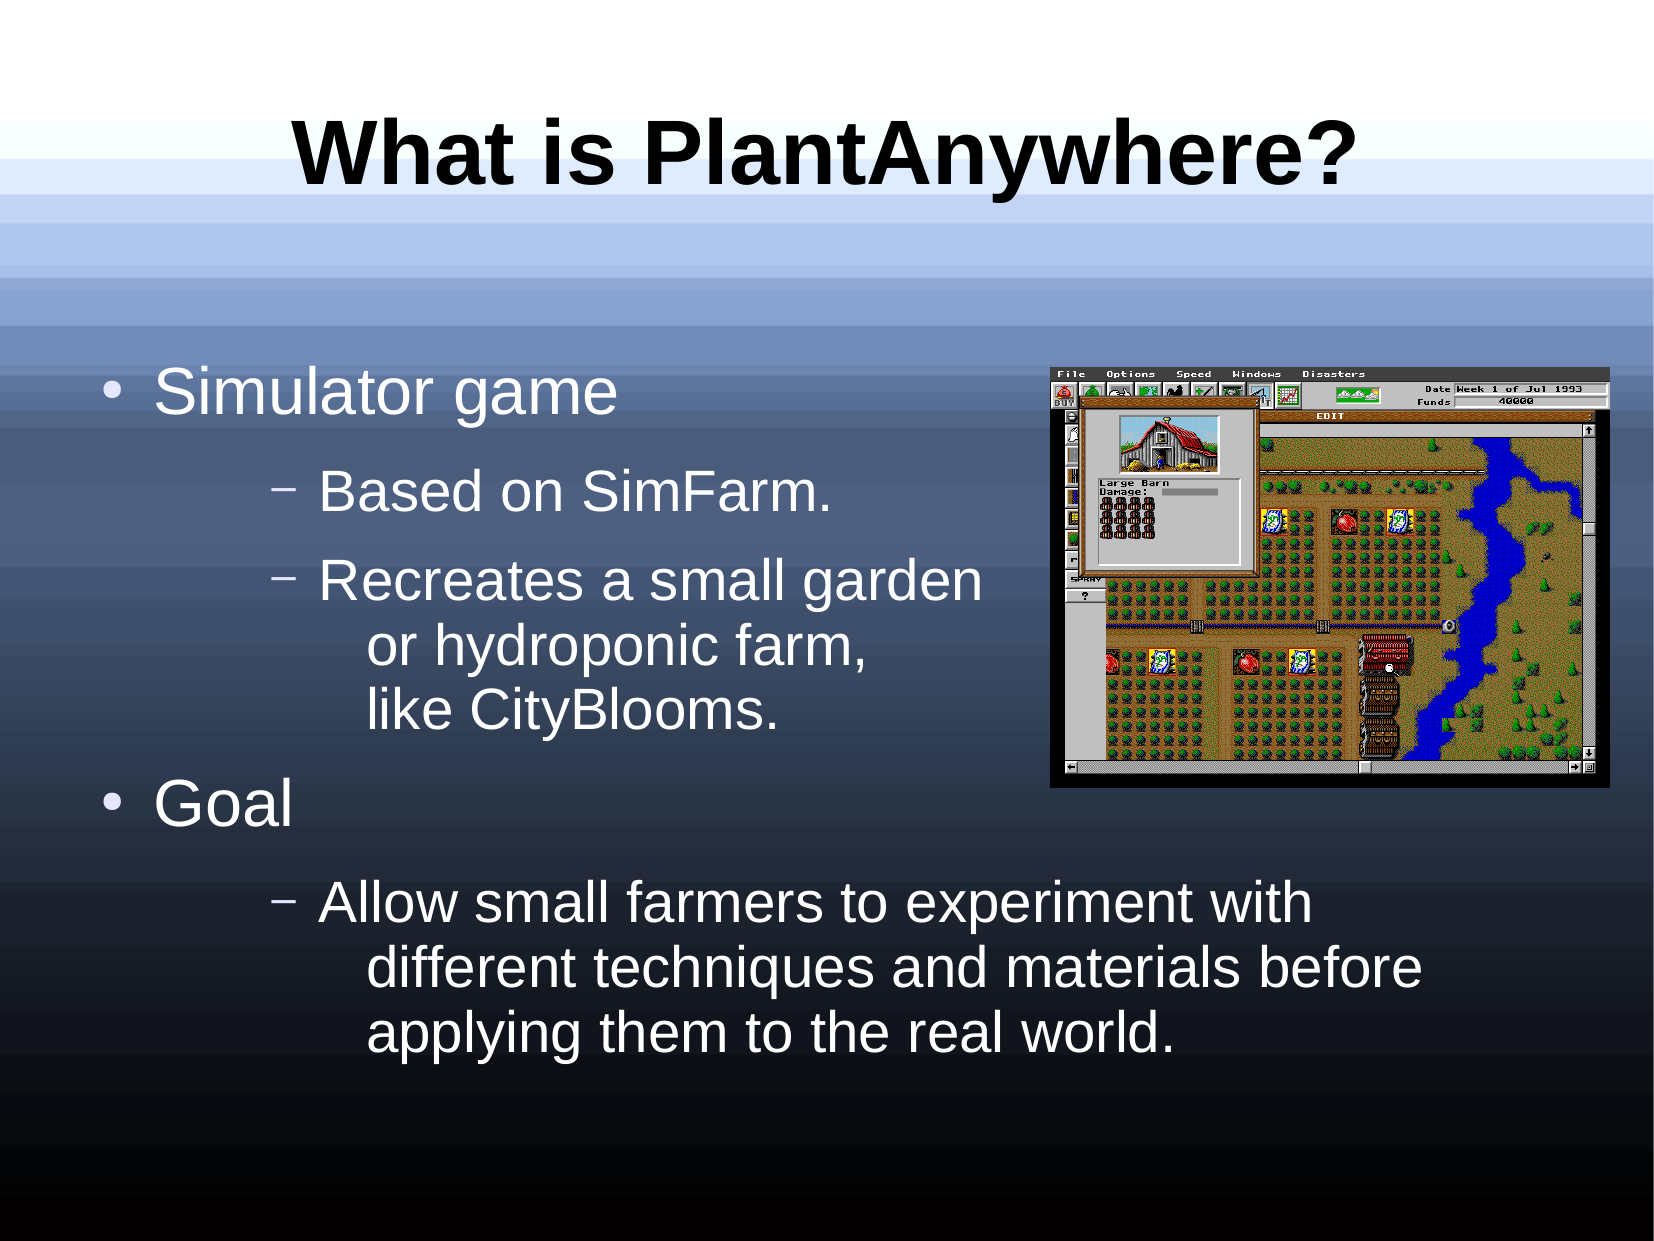

# What is PlantAnywhere?
Simulator game
Based on SimFarm.
Recreates a small garden
or hydroponic farm,
like CityBlooms.
Goal
Allow small farmers to experiment with different techniques and materials before applying them to the real world.